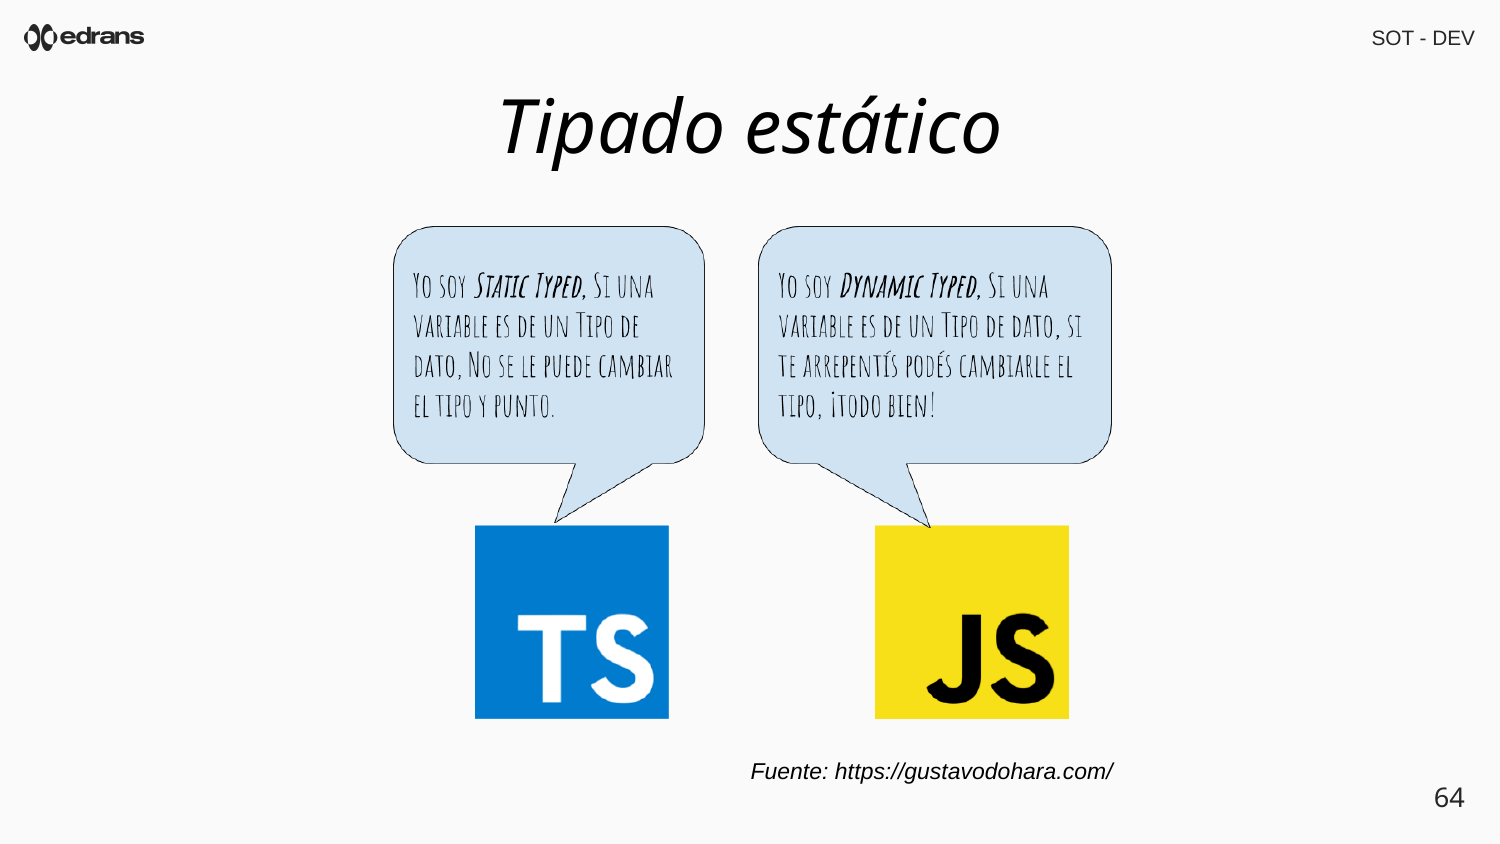

SOT - DEV
Tipado estático
Fuente: https://gustavodohara.com/